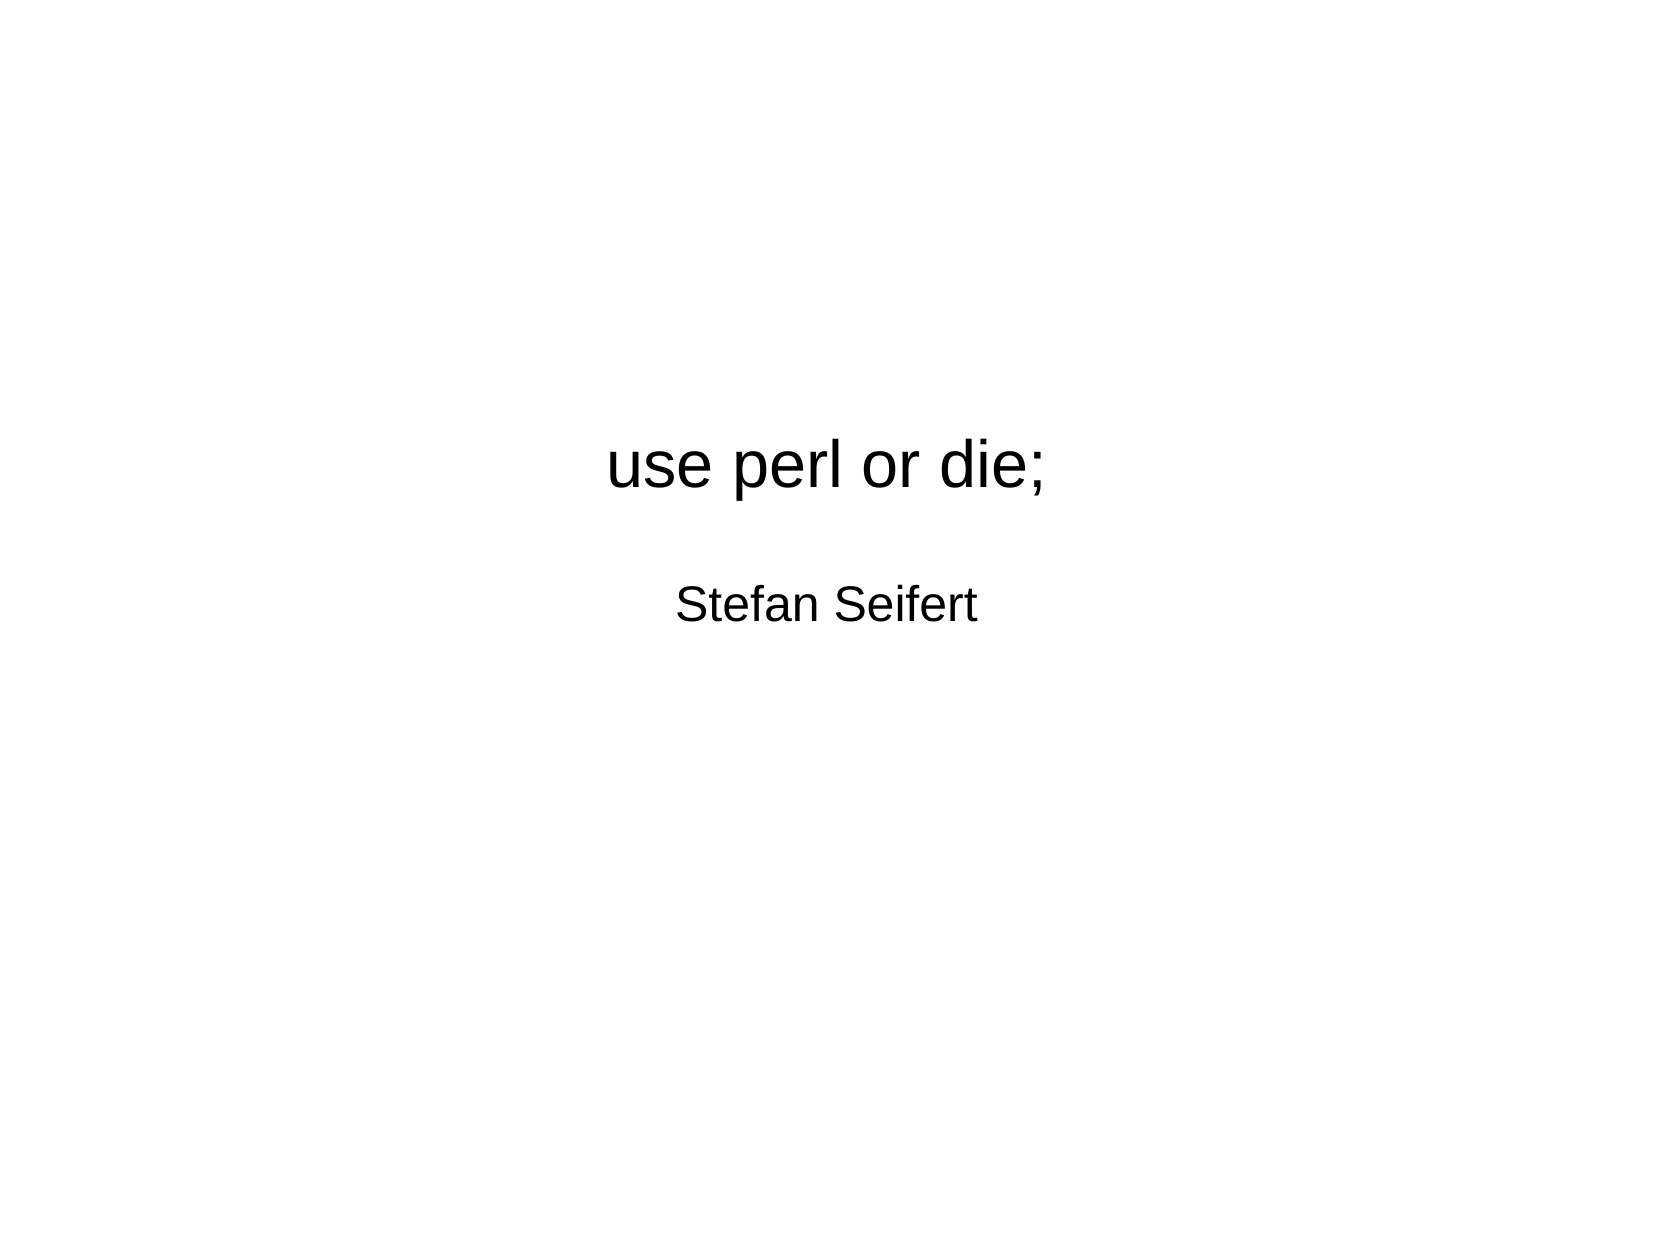

# use perl or die;
Stefan Seifert